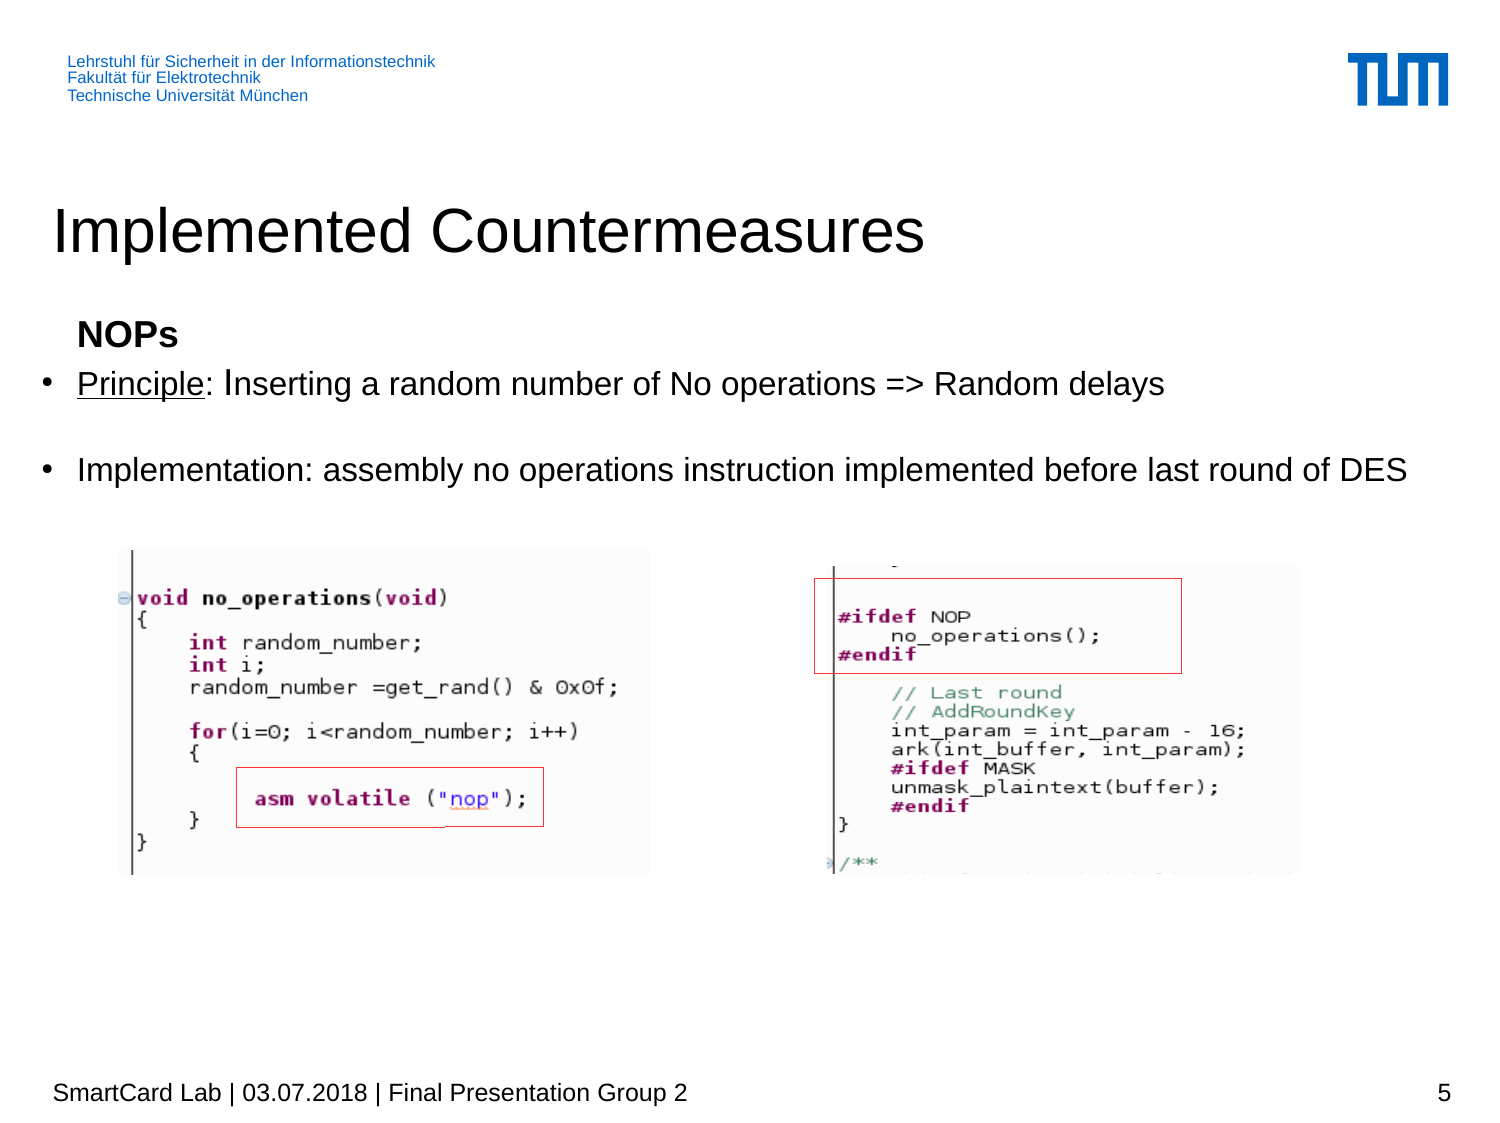

# Implemented Countermeasures
NOPs
Principle: Inserting a random number of No operations => Random delays
Implementation: assembly no operations instruction implemented before last round of DES
SmartCard Lab | 03.07.2018 | Final Presentation Group 2
5